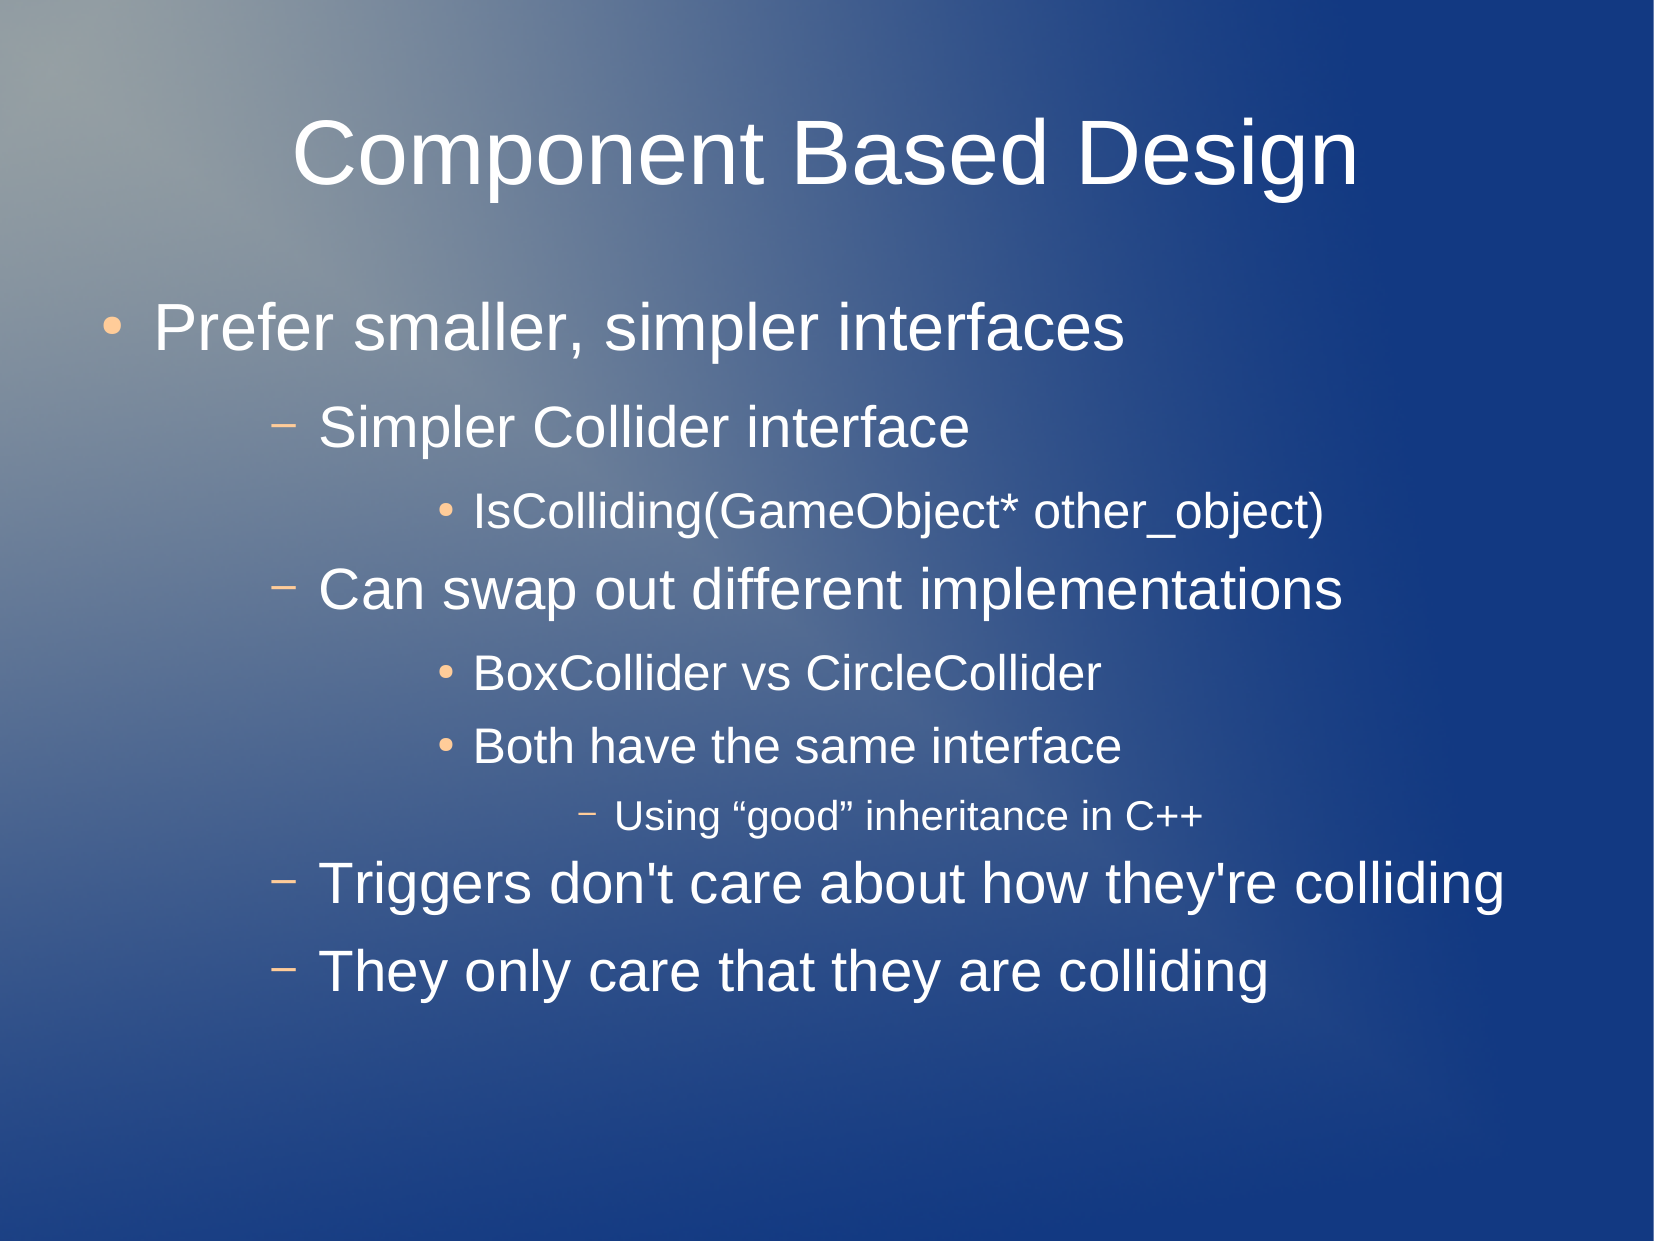

# Component Based Design
Prefer smaller, simpler interfaces
Simpler Collider interface
IsColliding(GameObject* other_object)
Can swap out different implementations
BoxCollider vs CircleCollider
Both have the same interface
Using “good” inheritance in C++
Triggers don't care about how they're colliding
They only care that they are colliding